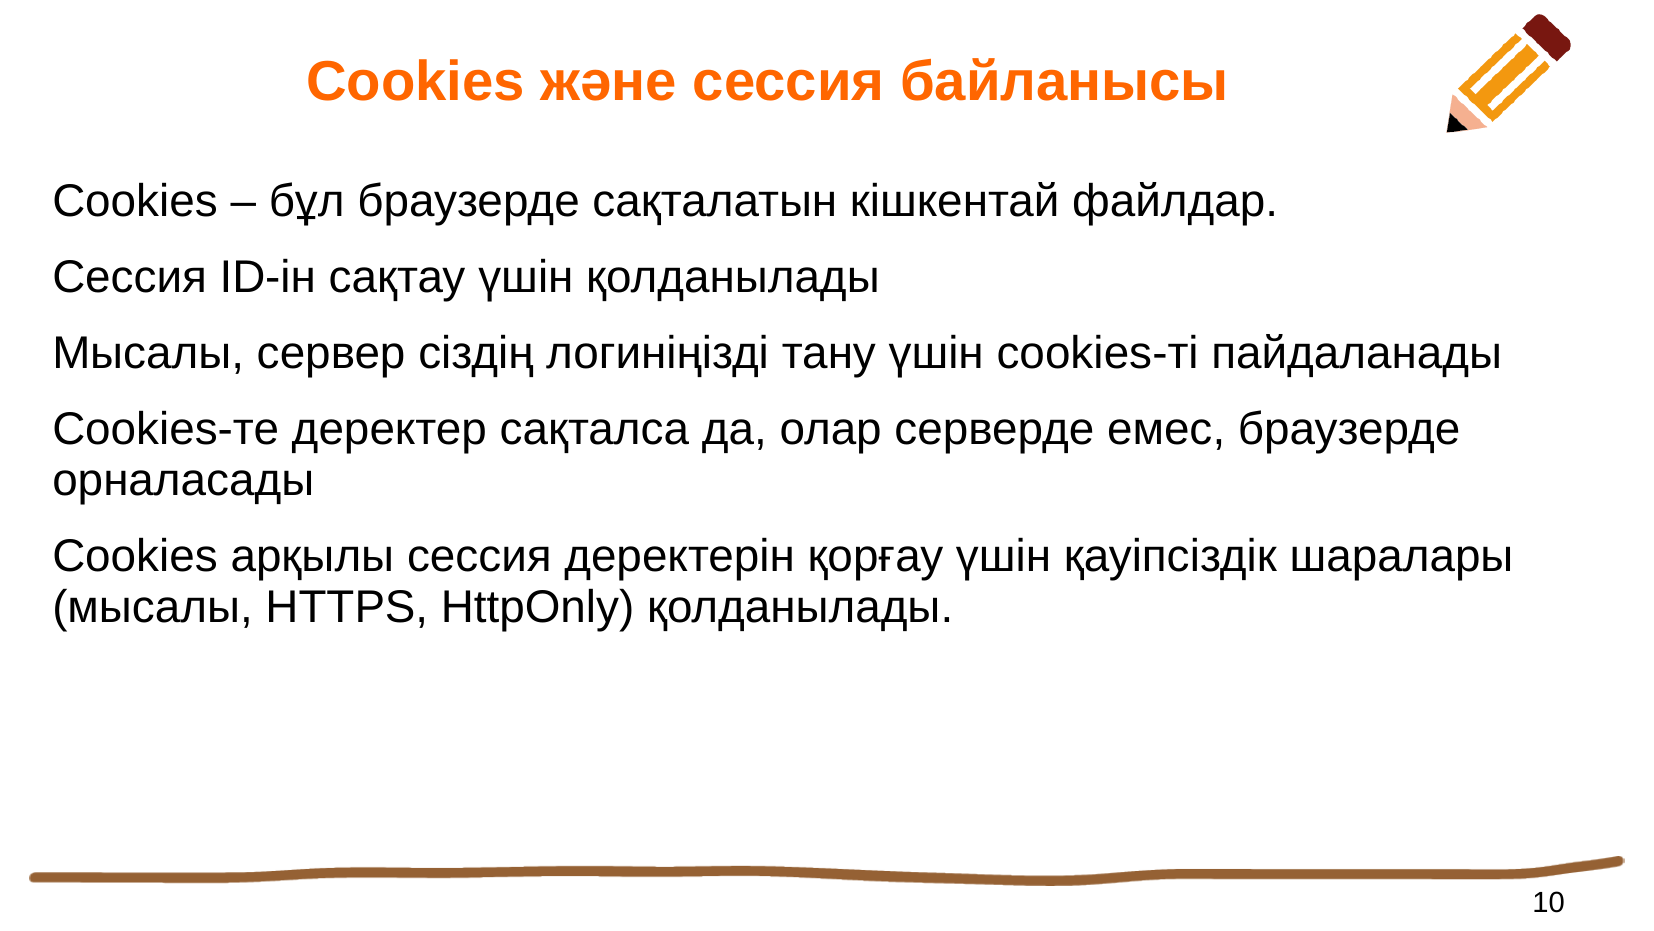

# Cookies және сессия байланысы
Cookies – бұл браузерде сақталатын кішкентай файлдар.
Сессия ID-ін сақтау үшін қолданылады
Мысалы, сервер сіздің логиніңізді тану үшін cookies-ті пайдаланады
Cookies-те деректер сақталса да, олар серверде емес, браузерде орналасады
Cookies арқылы сессия деректерін қорғау үшін қауіпсіздік шаралары (мысалы, HTTPS, HttpOnly) қолданылады.
10